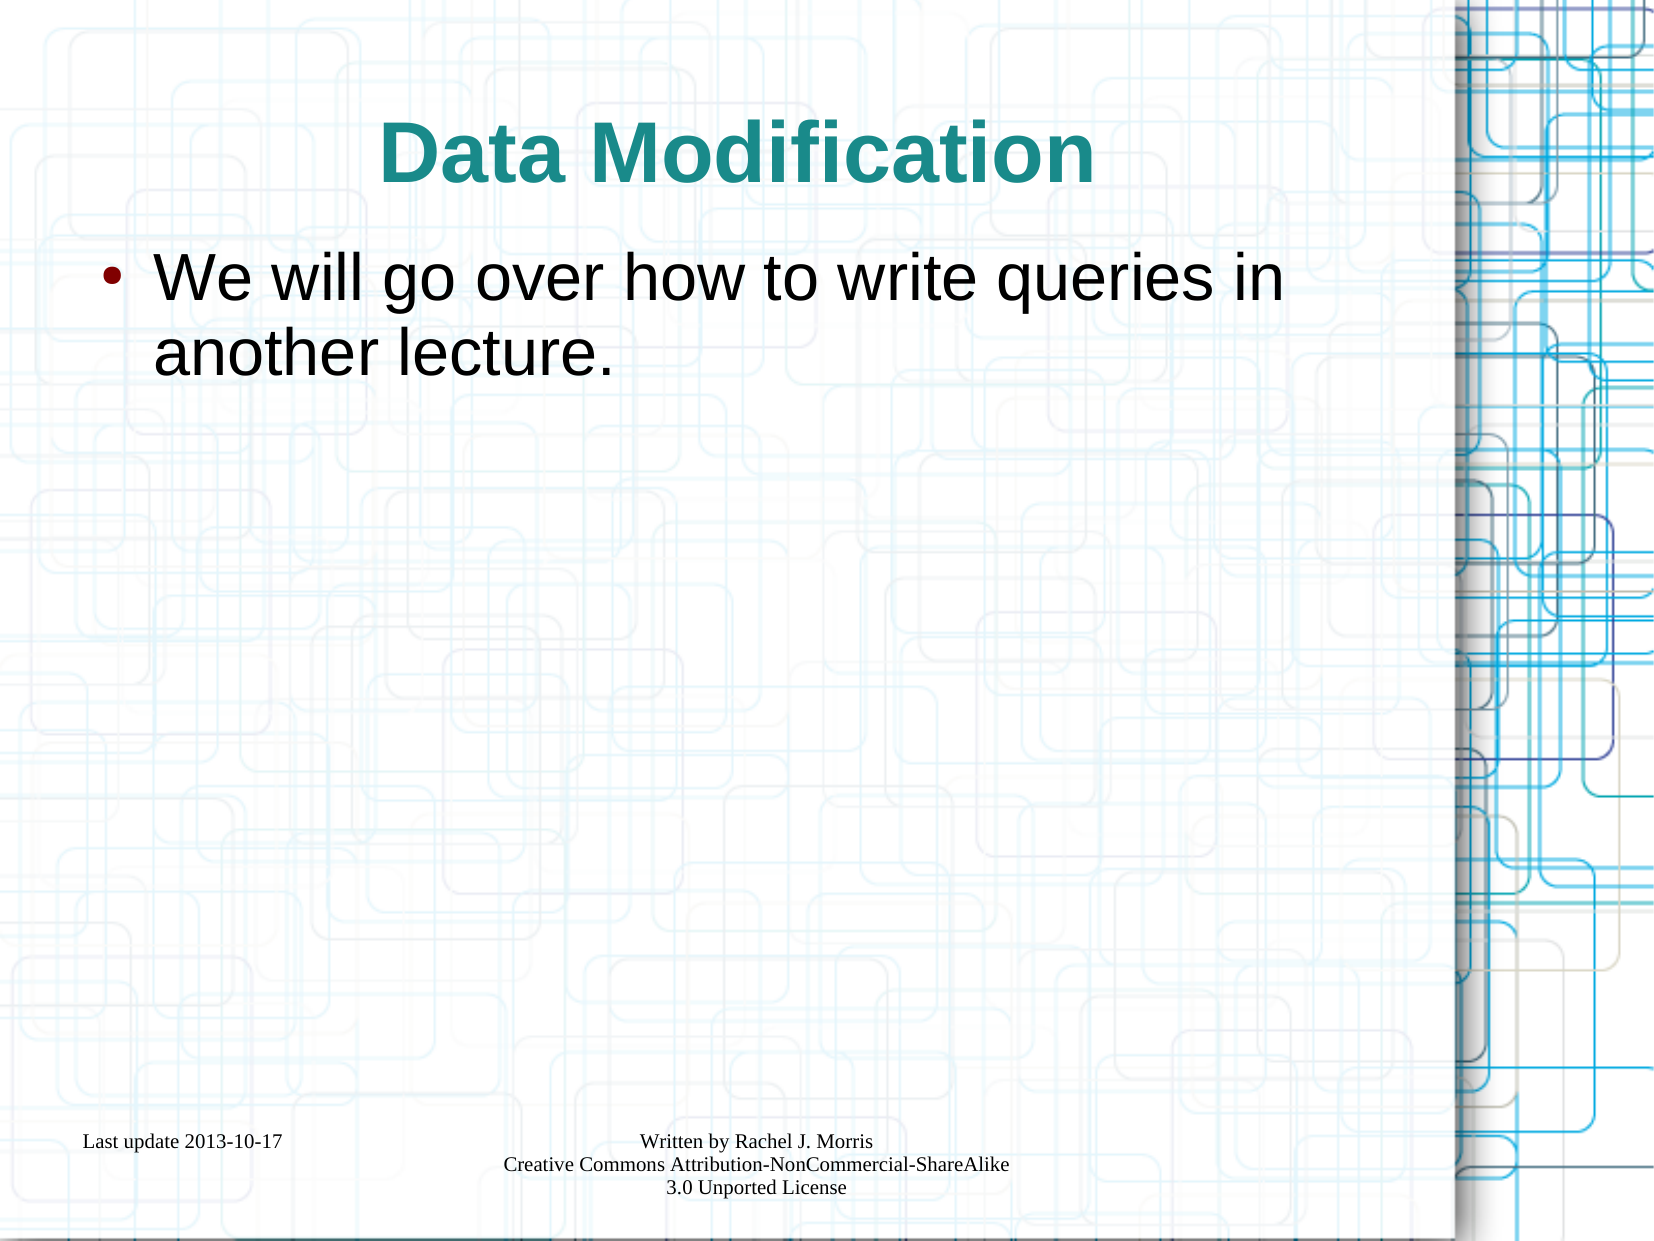

# Data Modification
We will go over how to write queries in another lecture.